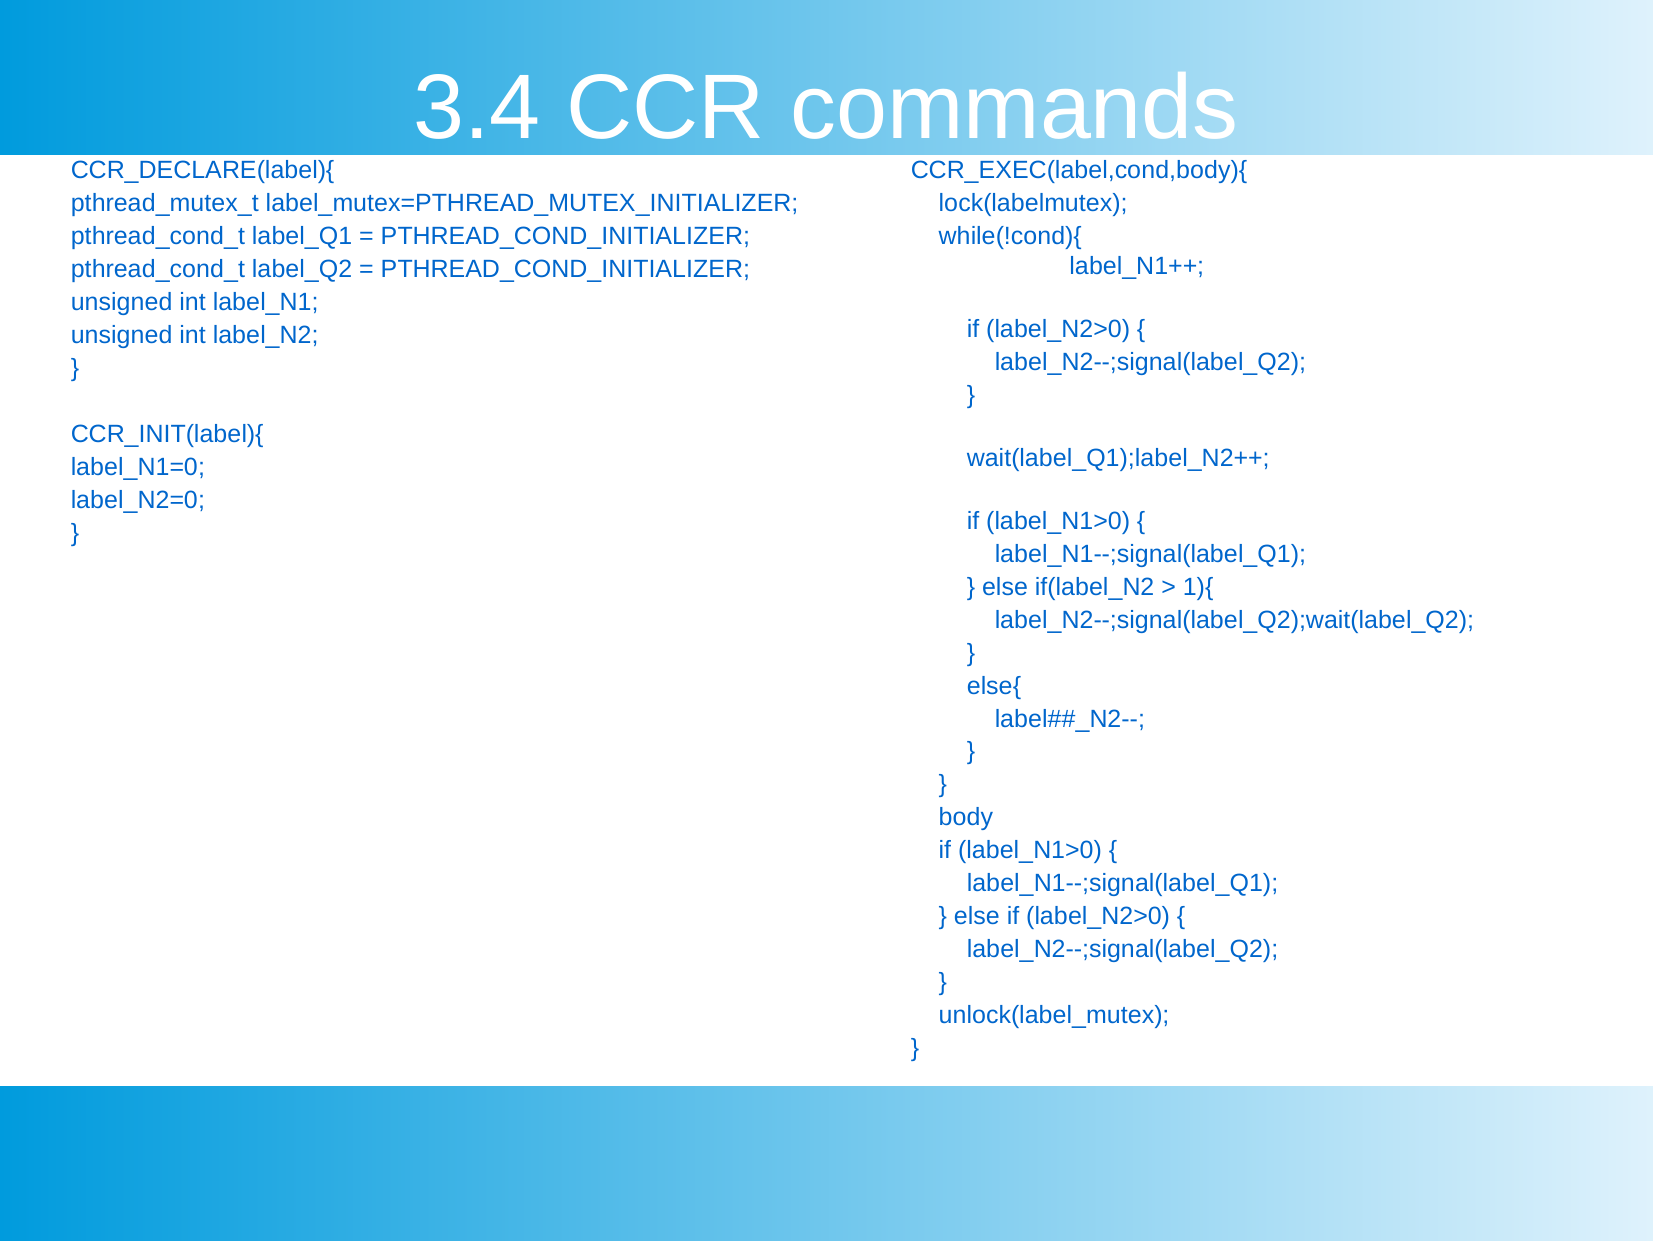

3.4 CCR commands
CCR_DECLARE(label){
pthread_mutex_t label_mutex=PTHREAD_MUTEX_INITIALIZER;
pthread_cond_t label_Q1 = PTHREAD_COND_INITIALIZER;
pthread_cond_t label_Q2 = PTHREAD_COND_INITIALIZER;
unsigned int label_N1;
unsigned int label_N2;
}
CCR_INIT(label){
label_N1=0;
label_N2=0;
}
CCR_EXEC(label,cond,body){
 lock(labelmutex);
 while(!cond){								 label_N1++;
 if (label_N2>0) {
 label_N2--;signal(label_Q2);
 }
 wait(label_Q1);label_N2++;
 if (label_N1>0) {
 label_N1--;signal(label_Q1);
 } else if(label_N2 > 1){
 label_N2--;signal(label_Q2);wait(label_Q2);
 }
 else{
 label##_N2--;
 }
 }
 body
 if (label_N1>0) {
 label_N1--;signal(label_Q1);
 } else if (label_N2>0) {
 label_N2--;signal(label_Q2);
 }
 unlock(label_mutex);
}